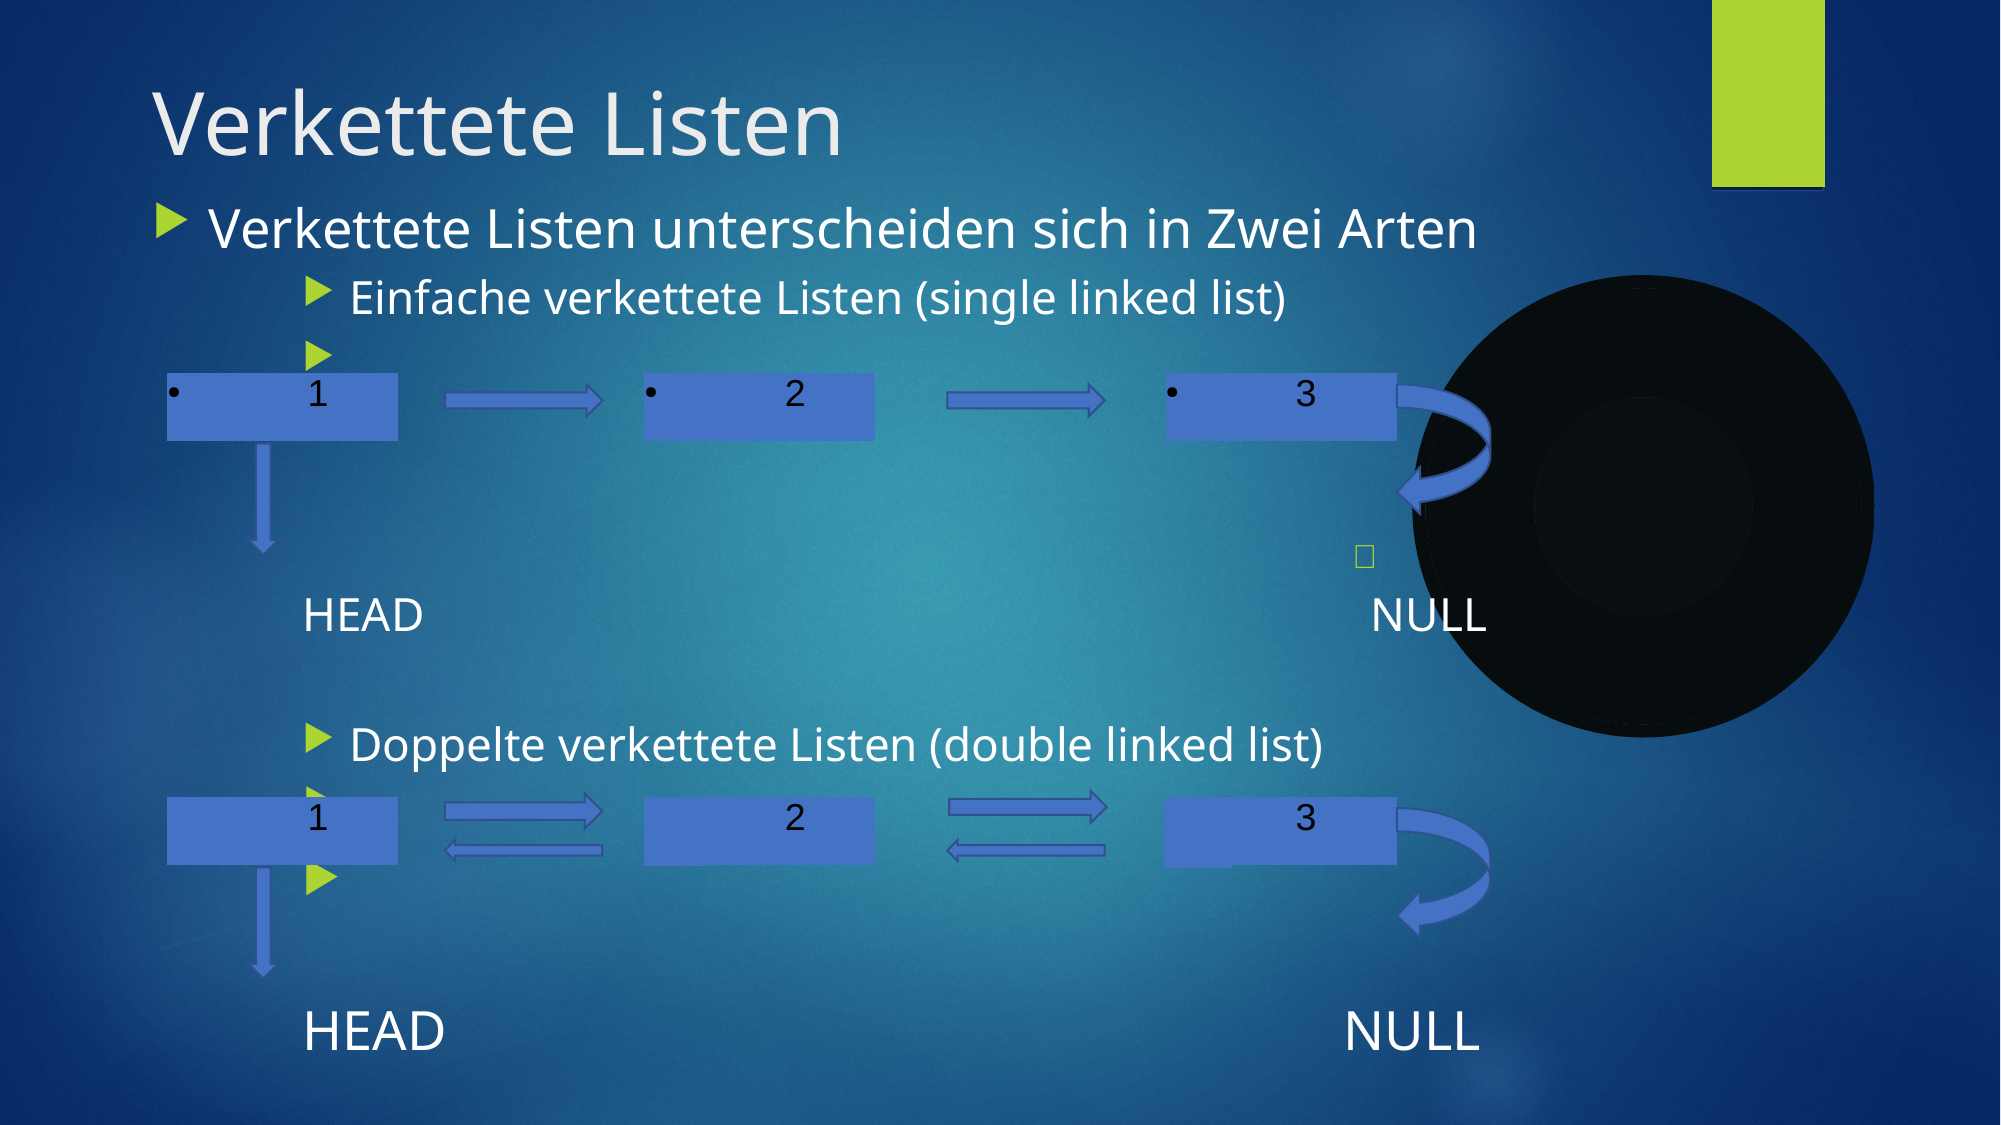

# Verkettete Listen
Verkettete Listen unterscheiden sich in Zwei Arten
Einfache verkettete Listen (single linked list)
HEAD NULL
Doppelte verkettete Listen (double linked list)
HEAD NULL
| 1 | |
| --- | --- |
| 2 | |
| --- | --- |
| 3 | |
| --- | --- |
| 1 | |
| --- | --- |
| |
| --- |
| 2 | |
| --- | --- |
| 3 | |
| --- | --- |
| |
| --- |
| |
| --- |